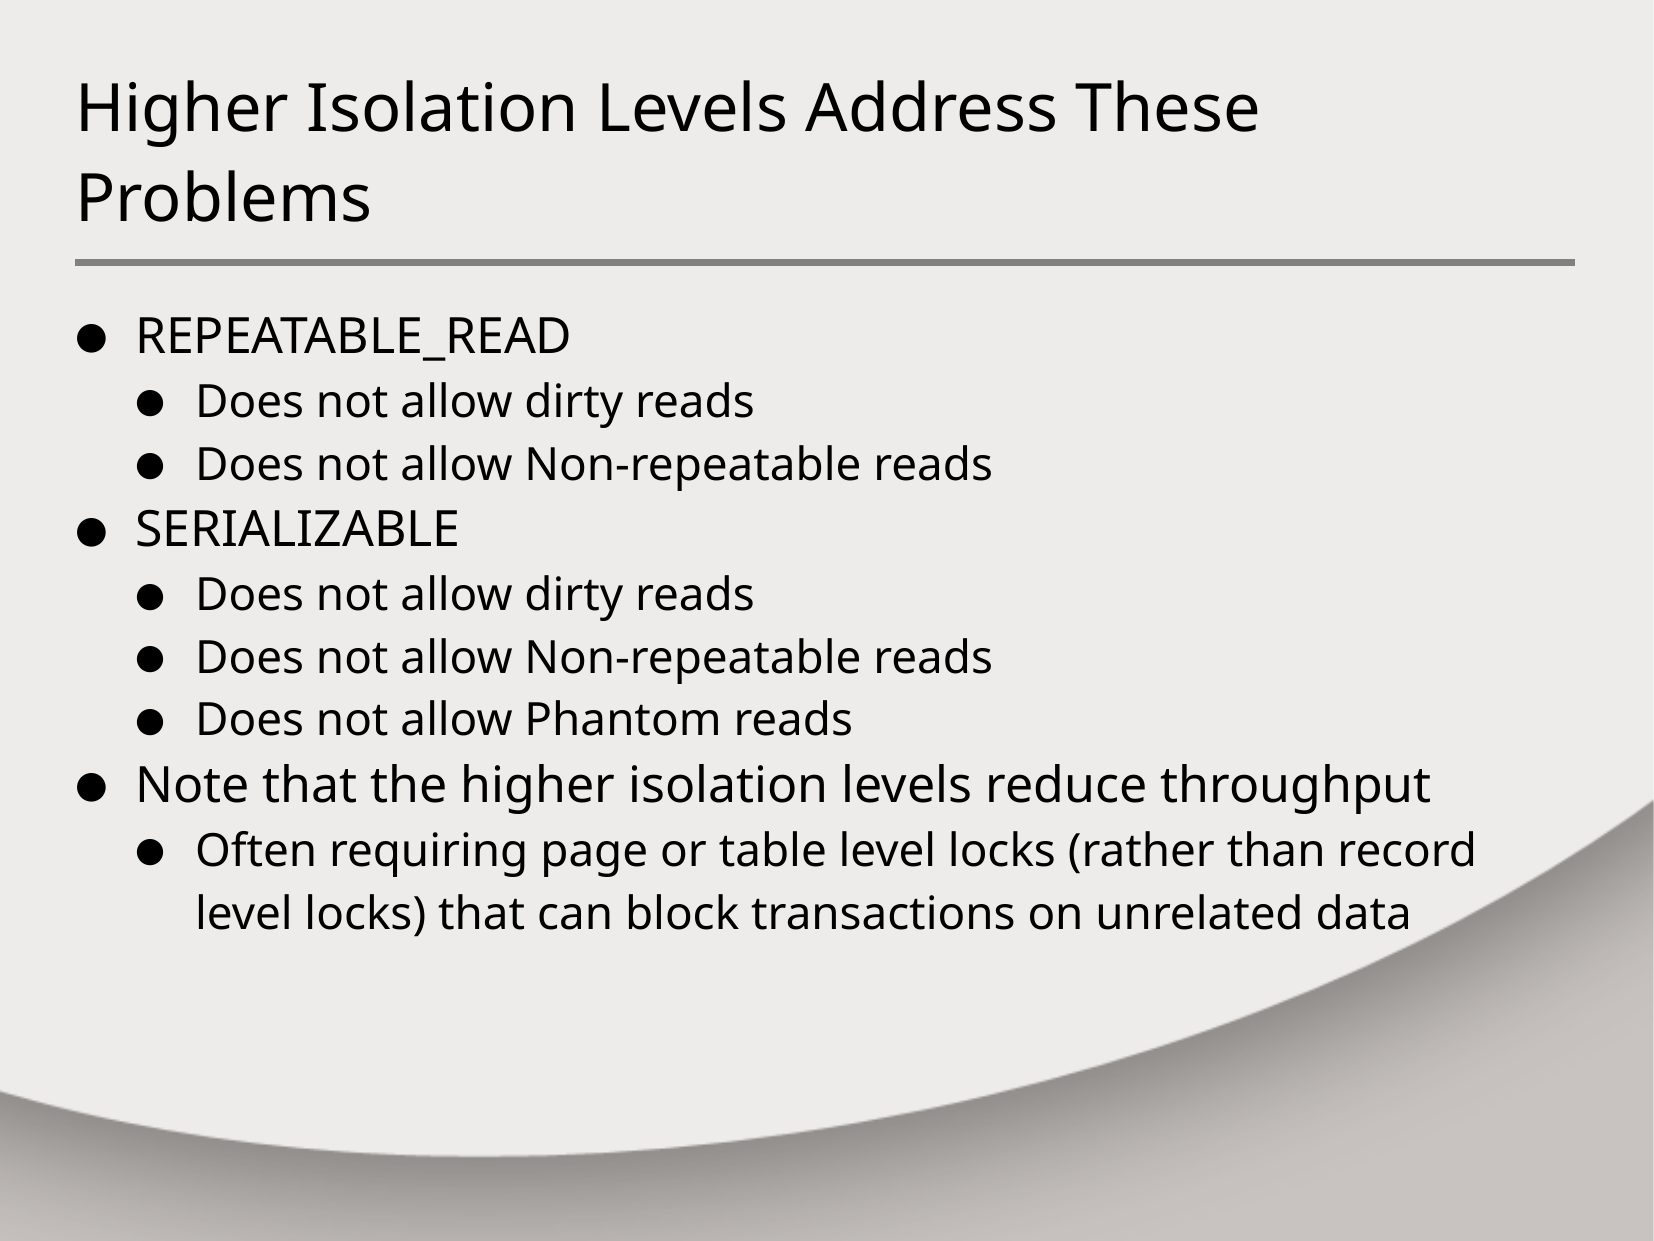

# Higher Isolation Levels Address These Problems
REPEATABLE_READ
Does not allow dirty reads
Does not allow Non-repeatable reads
SERIALIZABLE
Does not allow dirty reads
Does not allow Non-repeatable reads
Does not allow Phantom reads
Note that the higher isolation levels reduce throughput
Often requiring page or table level locks (rather than record level locks) that can block transactions on unrelated data